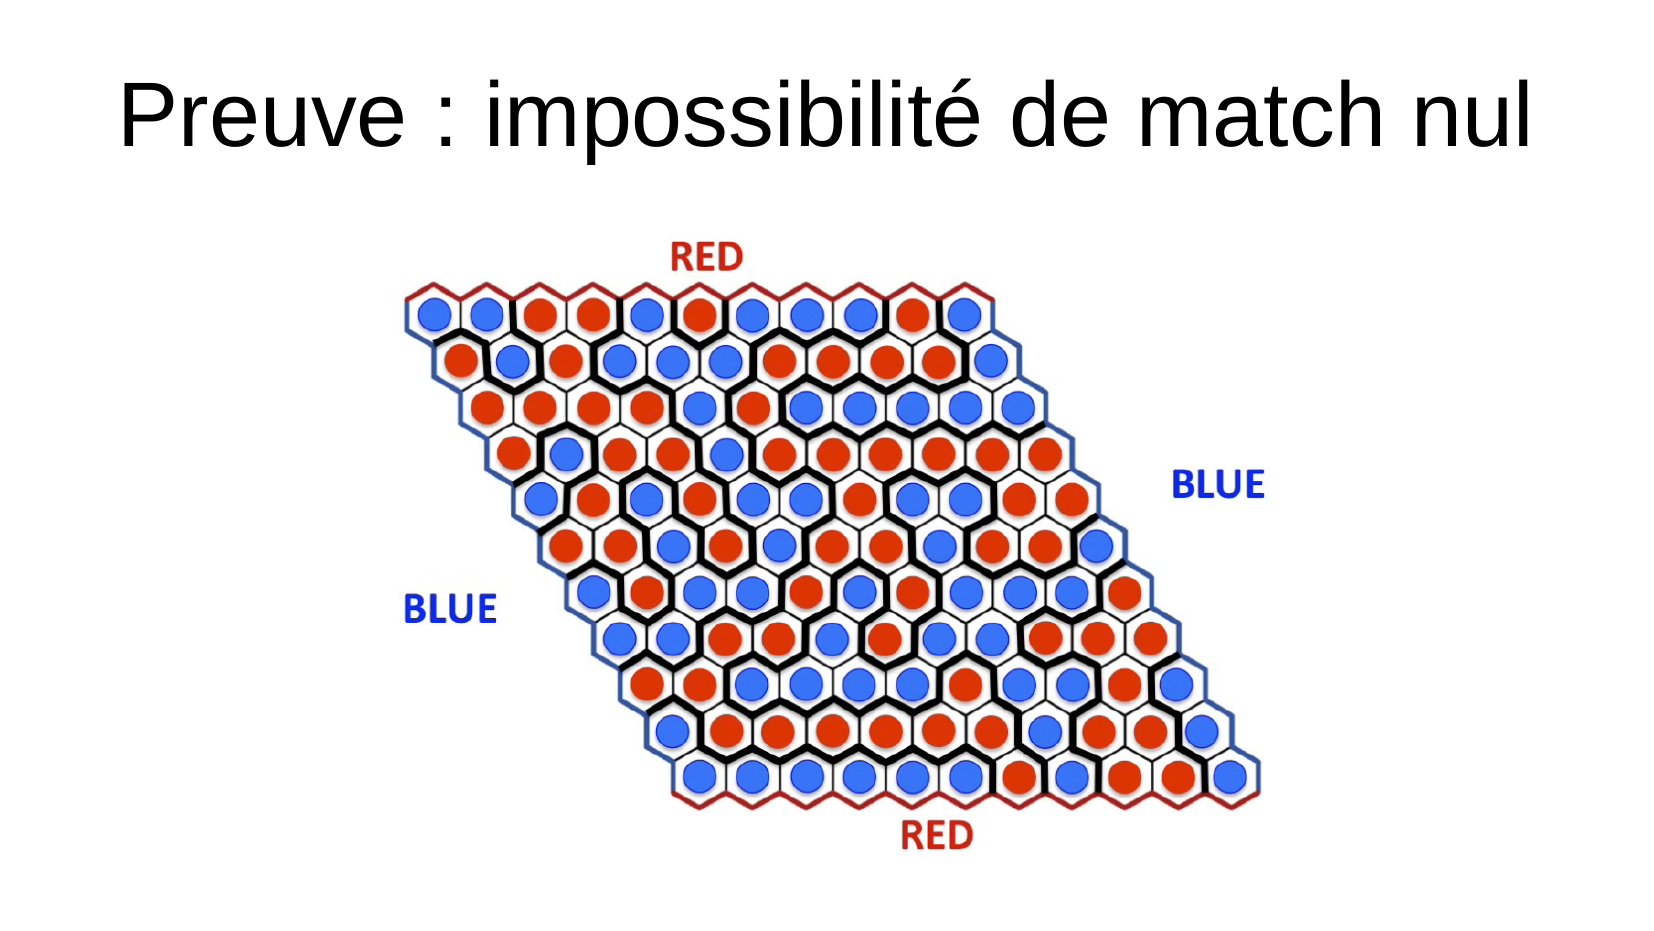

# Preuve : impossibilité de match nul
Des casinos à l’intelligence artificielle
Travail Encadré de Recherche